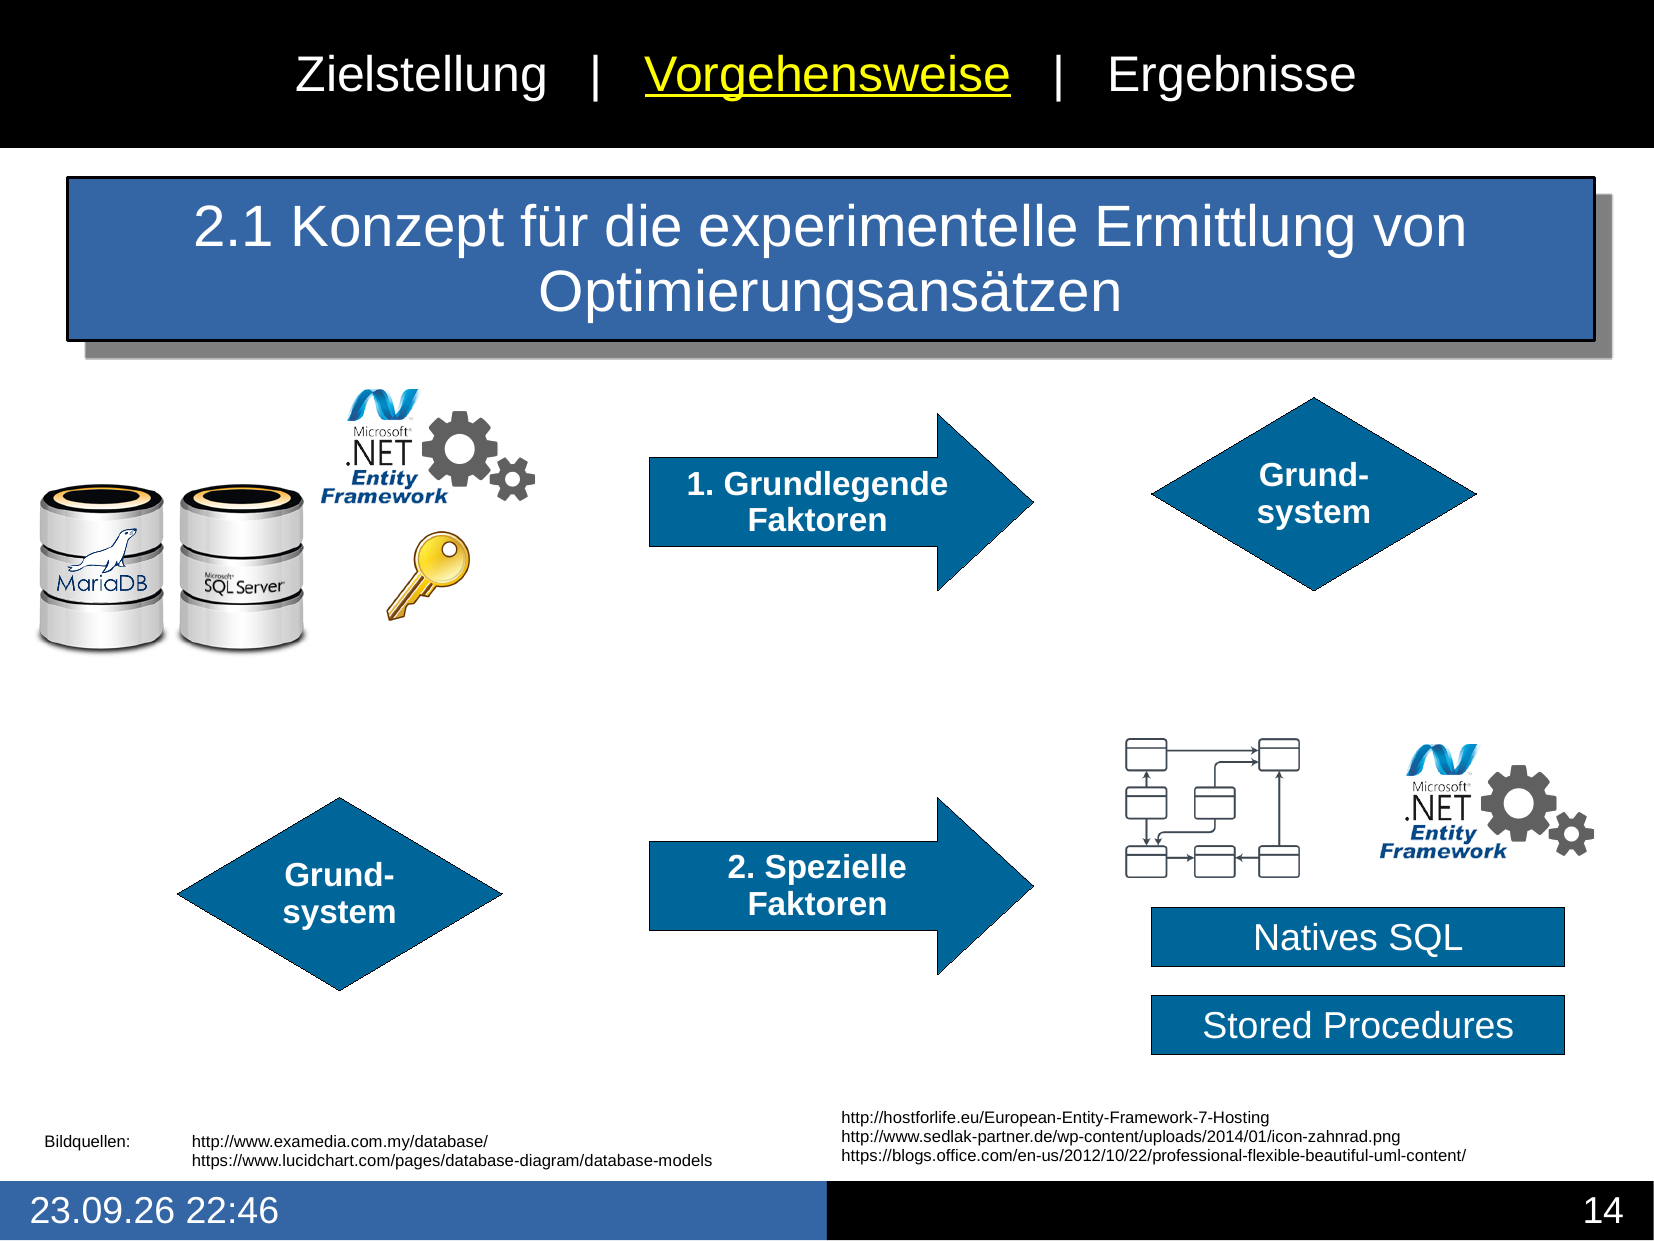

Zielstellung | Vorgehensweise | Ergebnisse
# 2.1 Konzept für die experimentelle Ermittlung von Optimierungsansätzen
Grund-system
1. Grundlegende Faktoren
Grund-system
2. Spezielle Faktoren
Natives SQL
Stored Procedures
	 	http://hostforlife.eu/European-Entity-Framework-7-Hosting
		http://www.sedlak-partner.de/wp-content/uploads/2014/01/icon-zahnrad.png
		https://blogs.office.com/en-us/2012/10/22/professional-flexible-beautiful-uml-content/
Bildquellen: 	http://www.examedia.com.my/database/
		https://www.lucidchart.com/pages/database-diagram/database-models
14